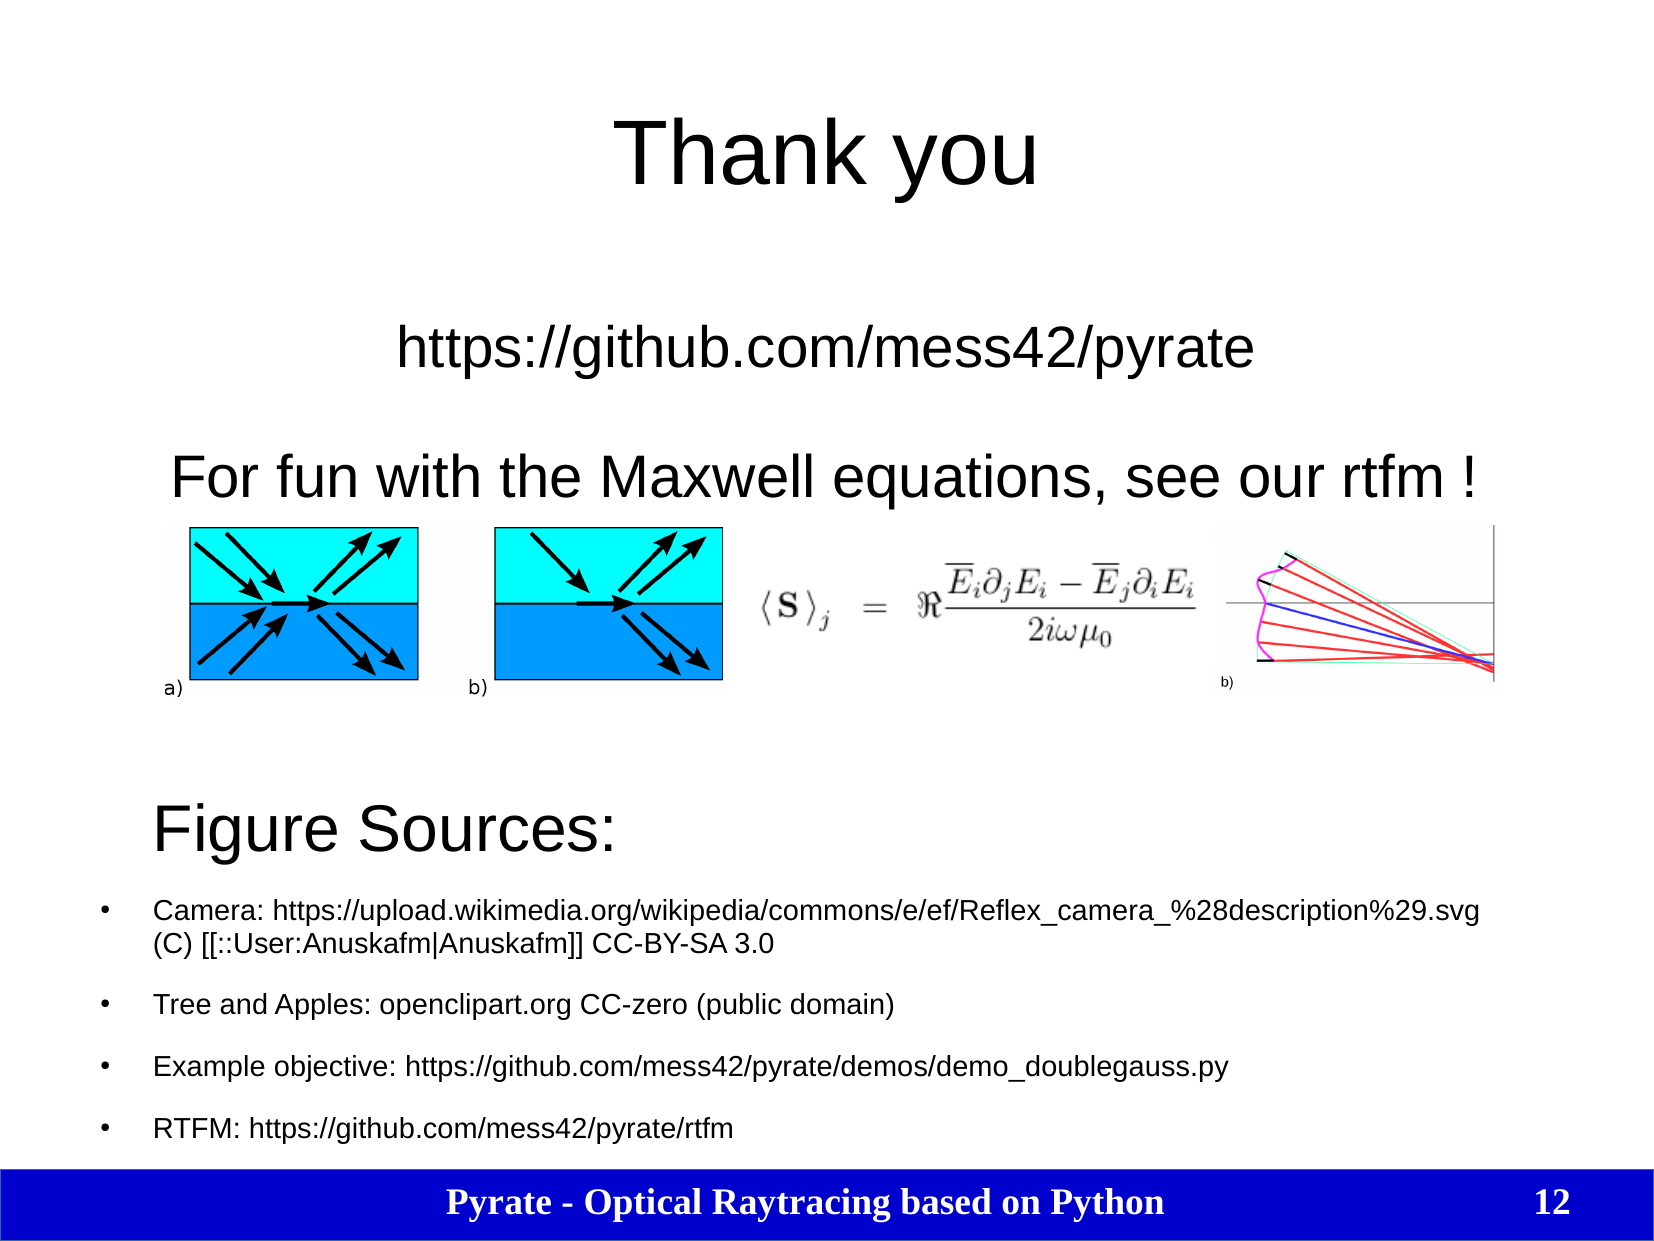

# Thank you
https://github.com/mess42/pyrate
For fun with the Maxwell equations, see our rtfm !
Figure Sources:
Camera: https://upload.wikimedia.org/wikipedia/commons/e/ef/Reflex_camera_%28description%29.svg
(C) [[::User:Anuskafm|Anuskafm]] CC-BY-SA 3.0
Tree and Apples: openclipart.org CC-zero (public domain)
Example objective: https://github.com/mess42/pyrate/demos/demo_doublegauss.py
RTFM: https://github.com/mess42/pyrate/rtfm
Pyrate - Optical Raytracing based on Python
12